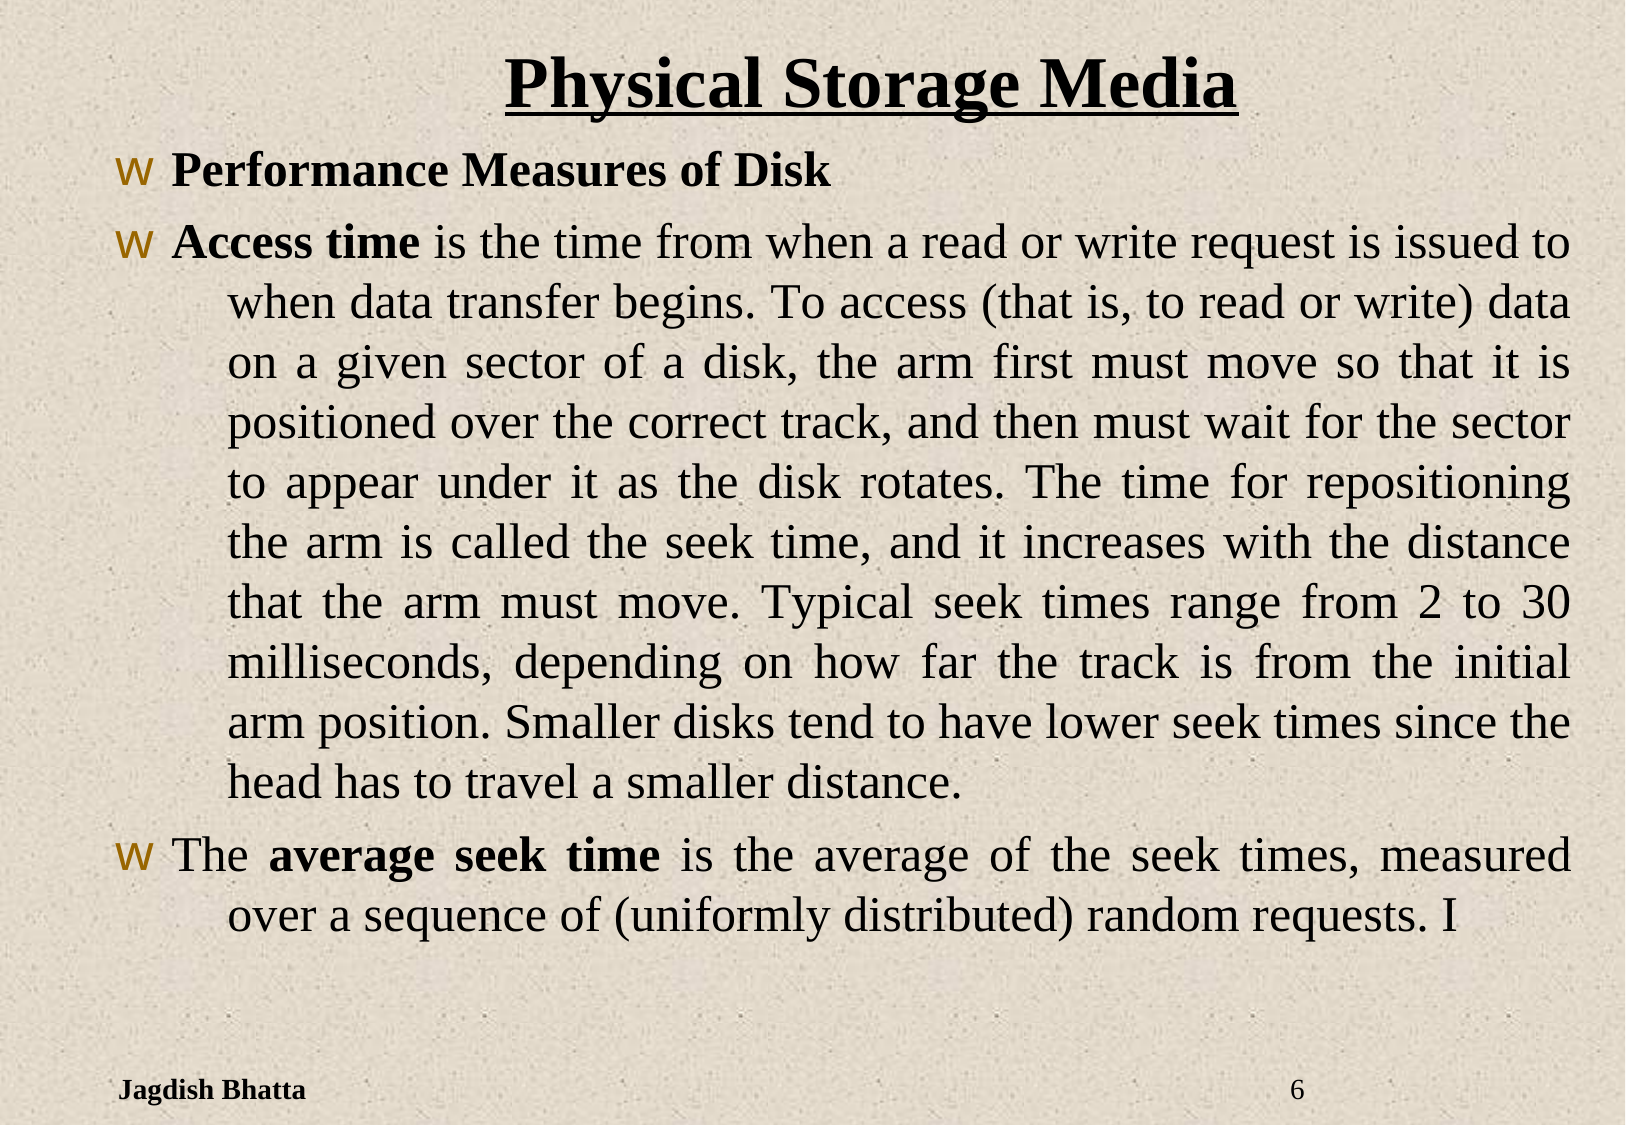

# Physical Storage Media
Performance Measures of Disk
Access time is the time from when a read or write request is issued to when data transfer begins. To access (that is, to read or write) data on a given sector of a disk, the arm first must move so that it is positioned over the correct track, and then must wait for the sector to appear under it as the disk rotates. The time for repositioning the arm is called the seek time, and it increases with the distance that the arm must move. Typical seek times range from 2 to 30 milliseconds, depending on how far the track is from the initial arm position. Smaller disks tend to have lower seek times since the head has to travel a smaller distance.
The average seek time is the average of the seek times, measured over a sequence of (uniformly distributed) random requests. I
Jagdish Bhatta
5